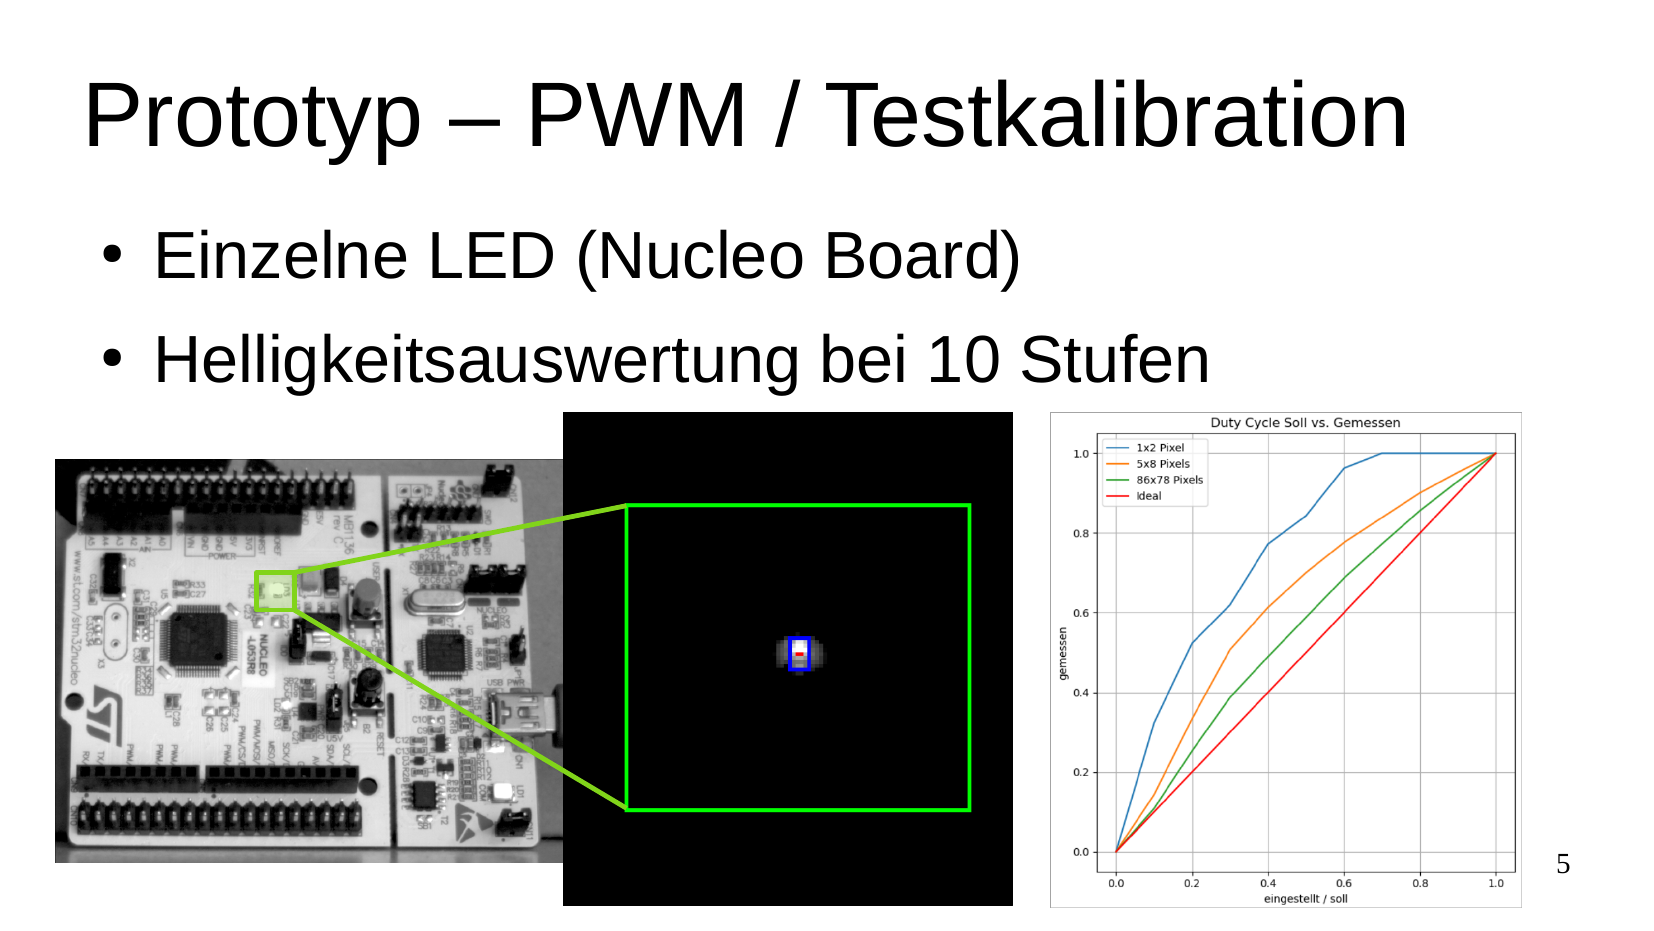

# Prototyp – PWM / Testkalibration
Einzelne LED (Nucleo Board)
Helligkeitsauswertung bei 10 Stufen
5